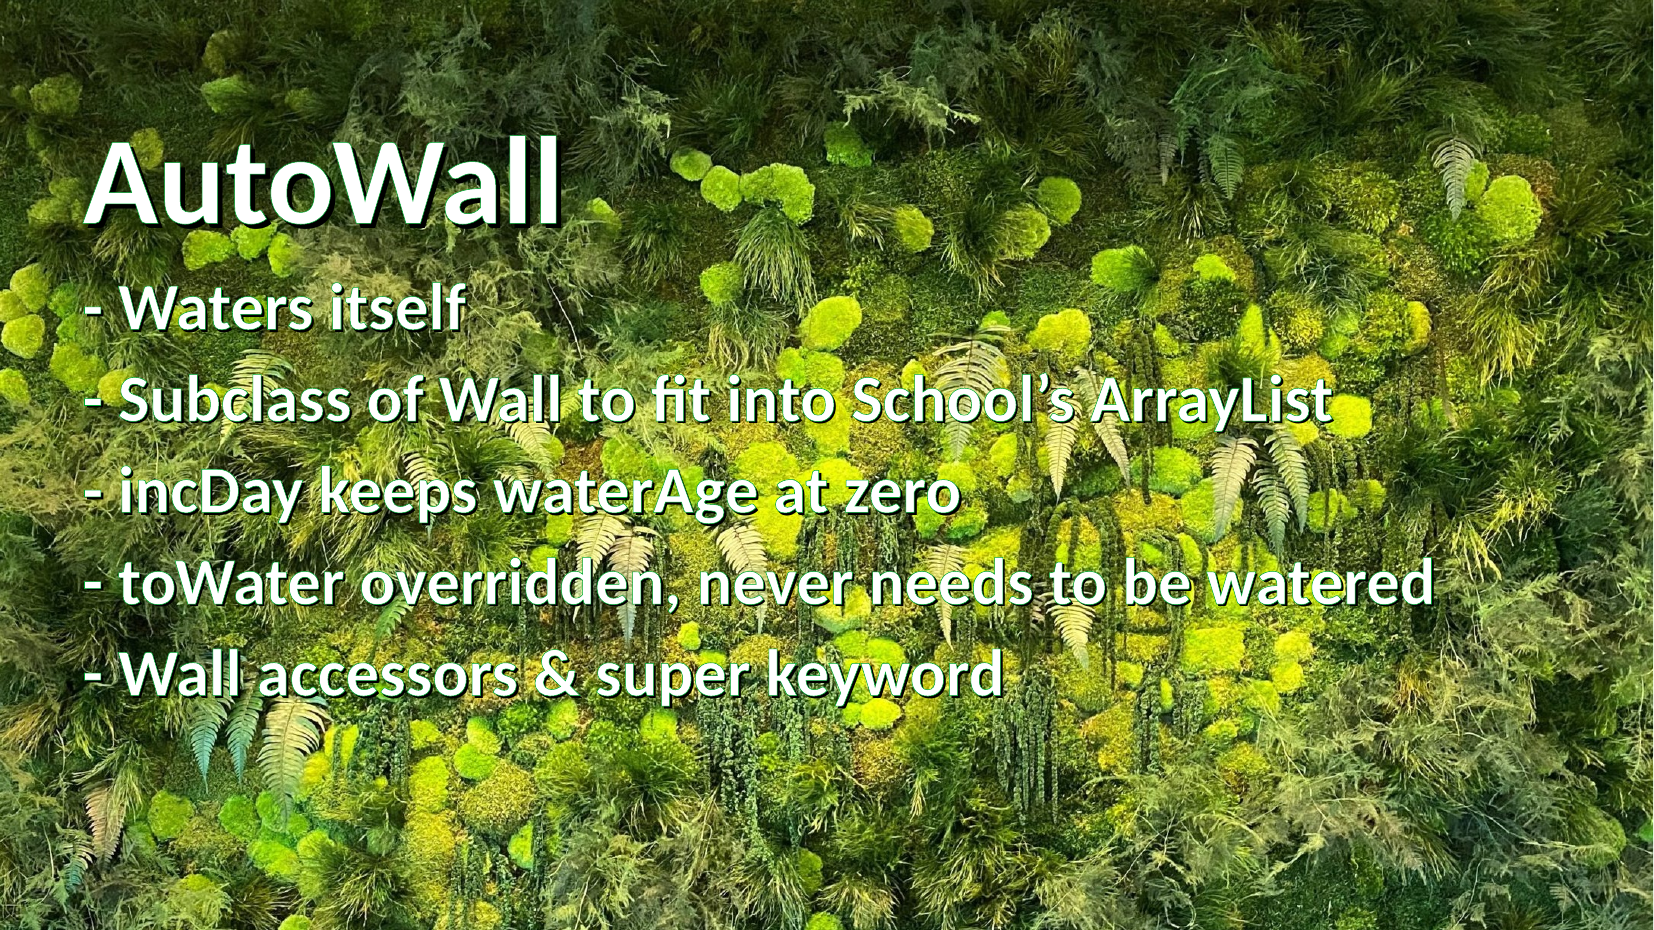

# AutoWall
- Waters itself
- Subclass of Wall to fit into School’s ArrayList
- incDay keeps waterAge at zero
- toWater overridden, never needs to be watered
- Wall accessors & super keyword